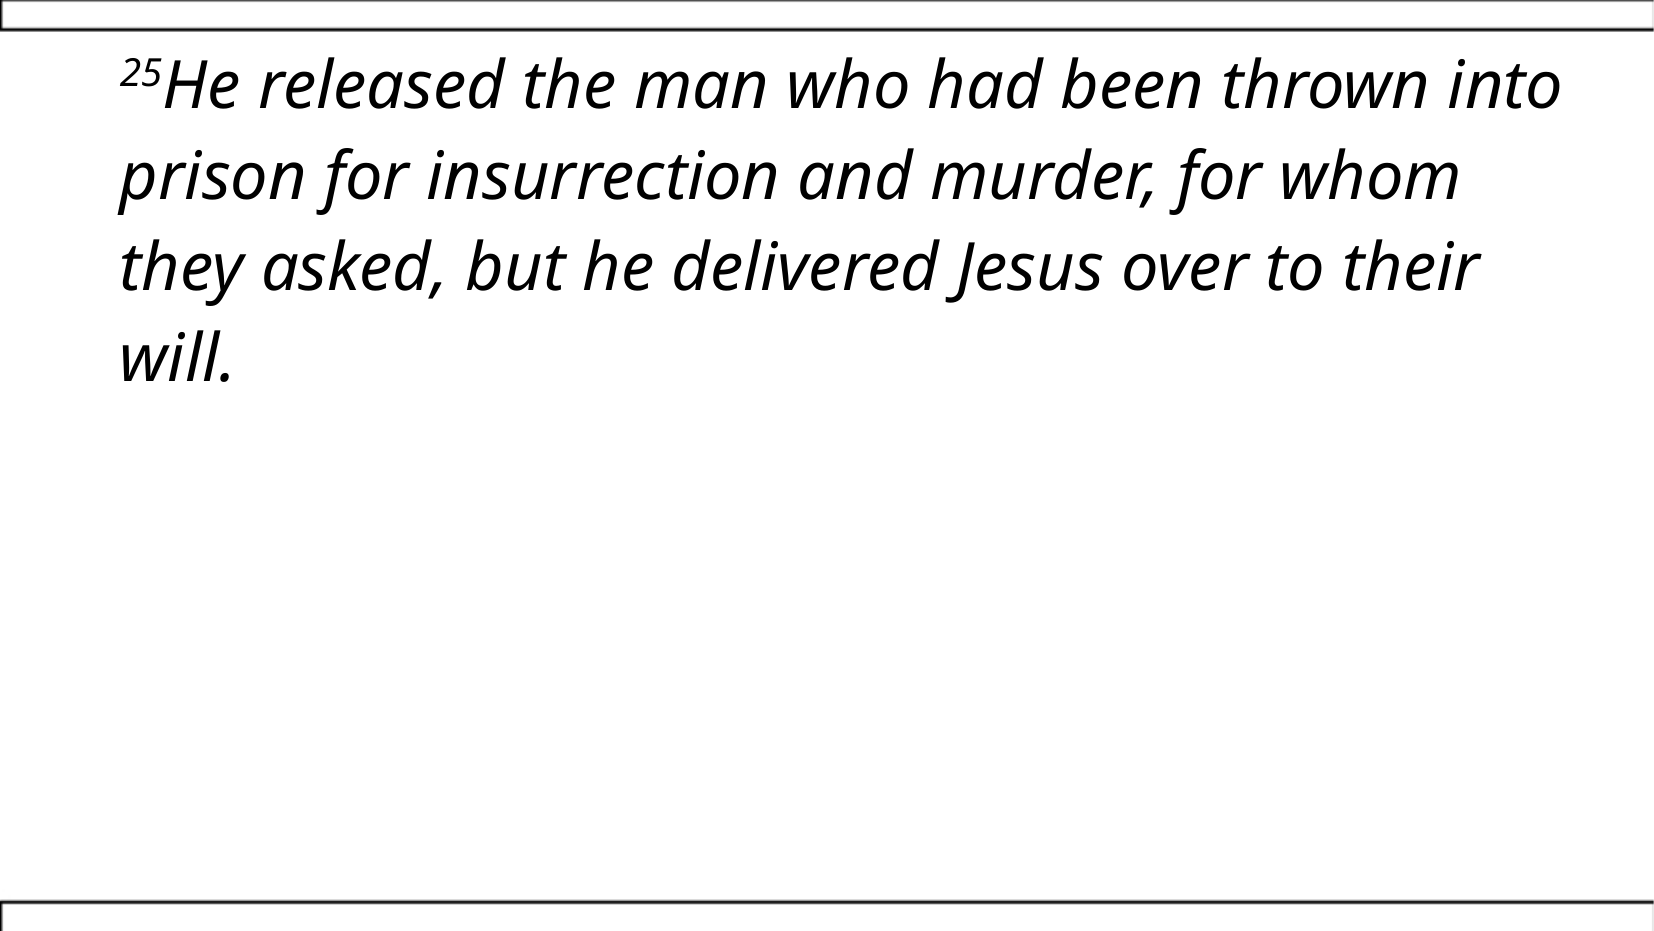

25He released the man who had been thrown into prison for insurrection and murder, for whom they asked, but he delivered Jesus over to their will.